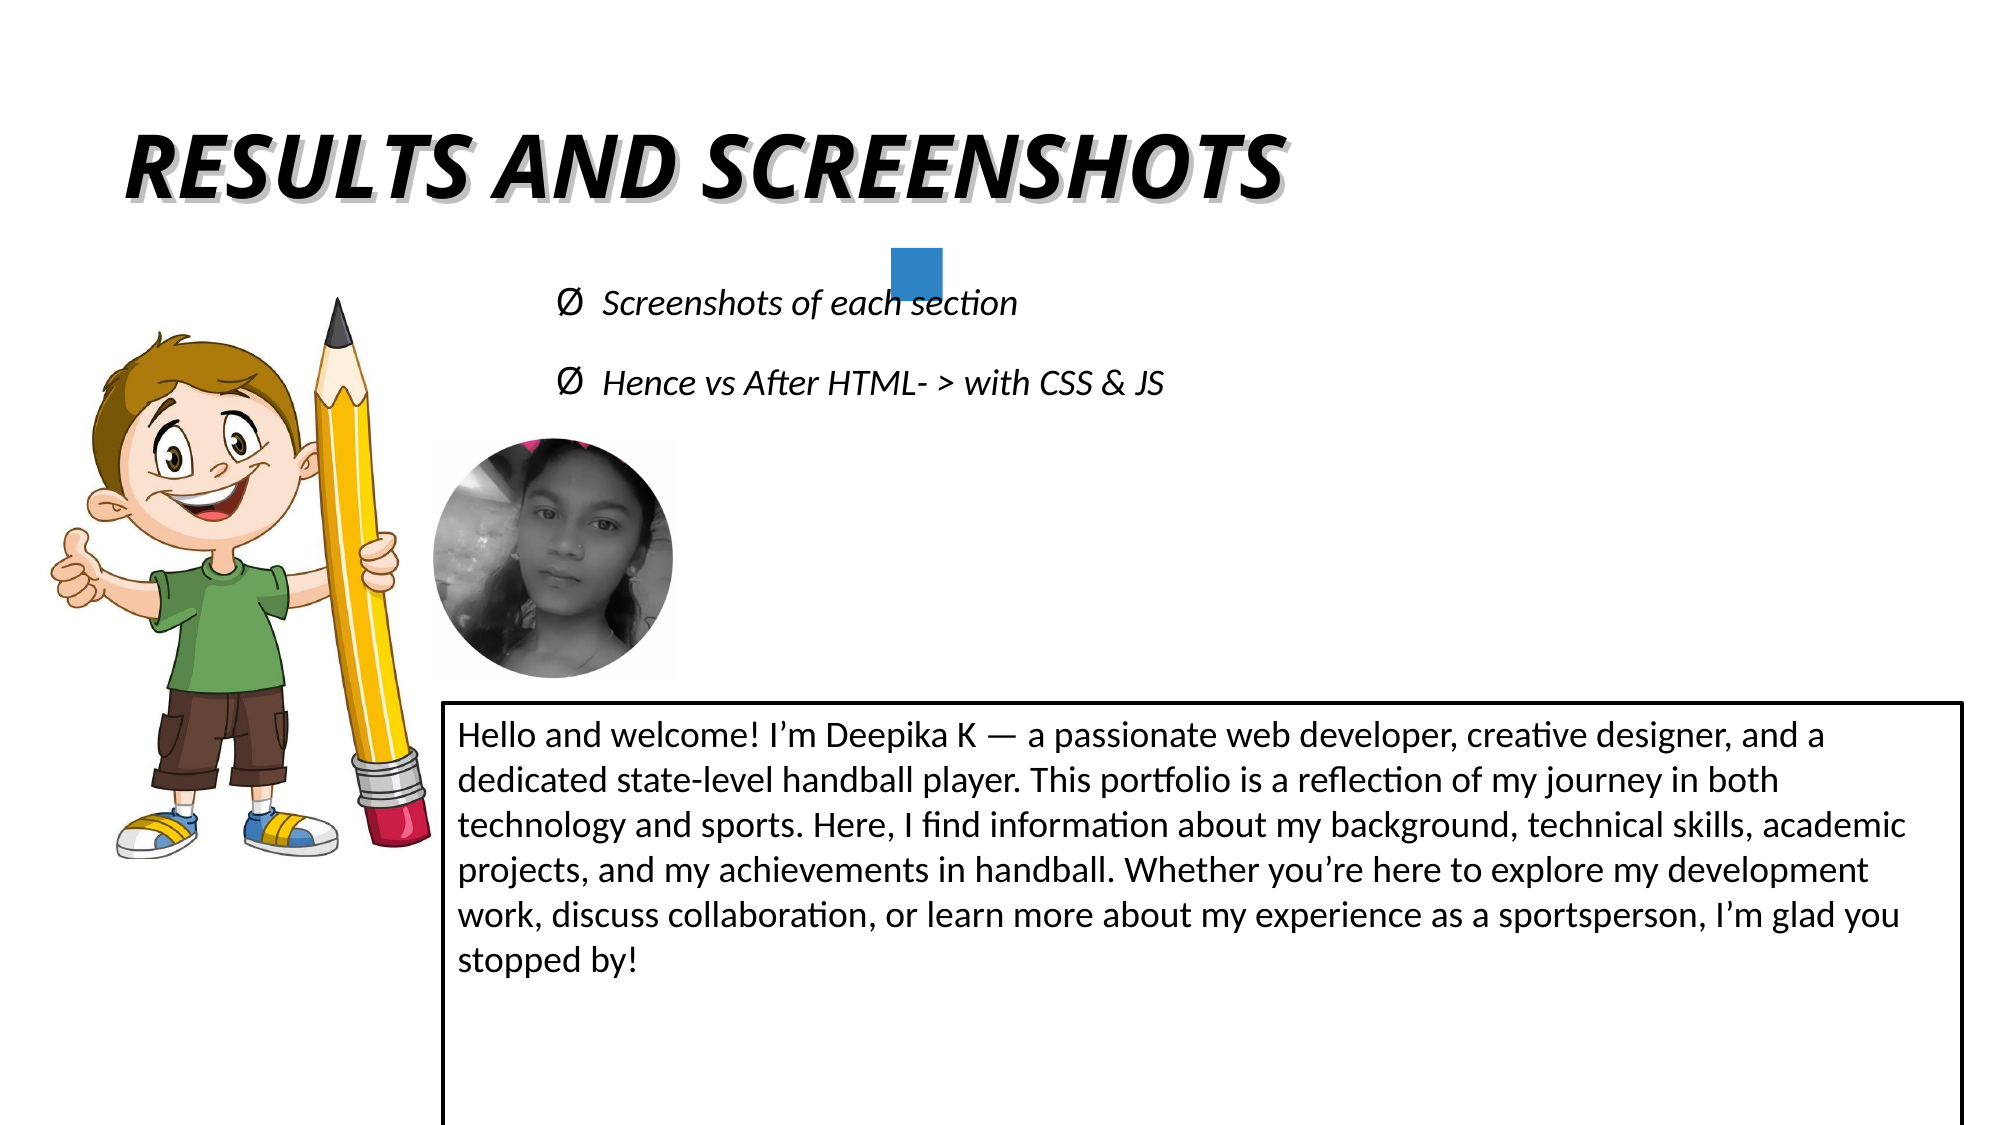

# RESULTS AND SCREENSHOTS
Screenshots of each section
Hence vs After HTML- > with CSS & JS
Hello and welcome! I’m Deepika K — a passionate web developer, creative designer, and a dedicated state-level handball player. This portfolio is a reflection of my journey in both technology and sports. Here, I find information about my background, technical skills, academic projects, and my achievements in handball. Whether you’re here to explore my development work, discuss collaboration, or learn more about my experience as a sportsperson, I’m glad you stopped by!